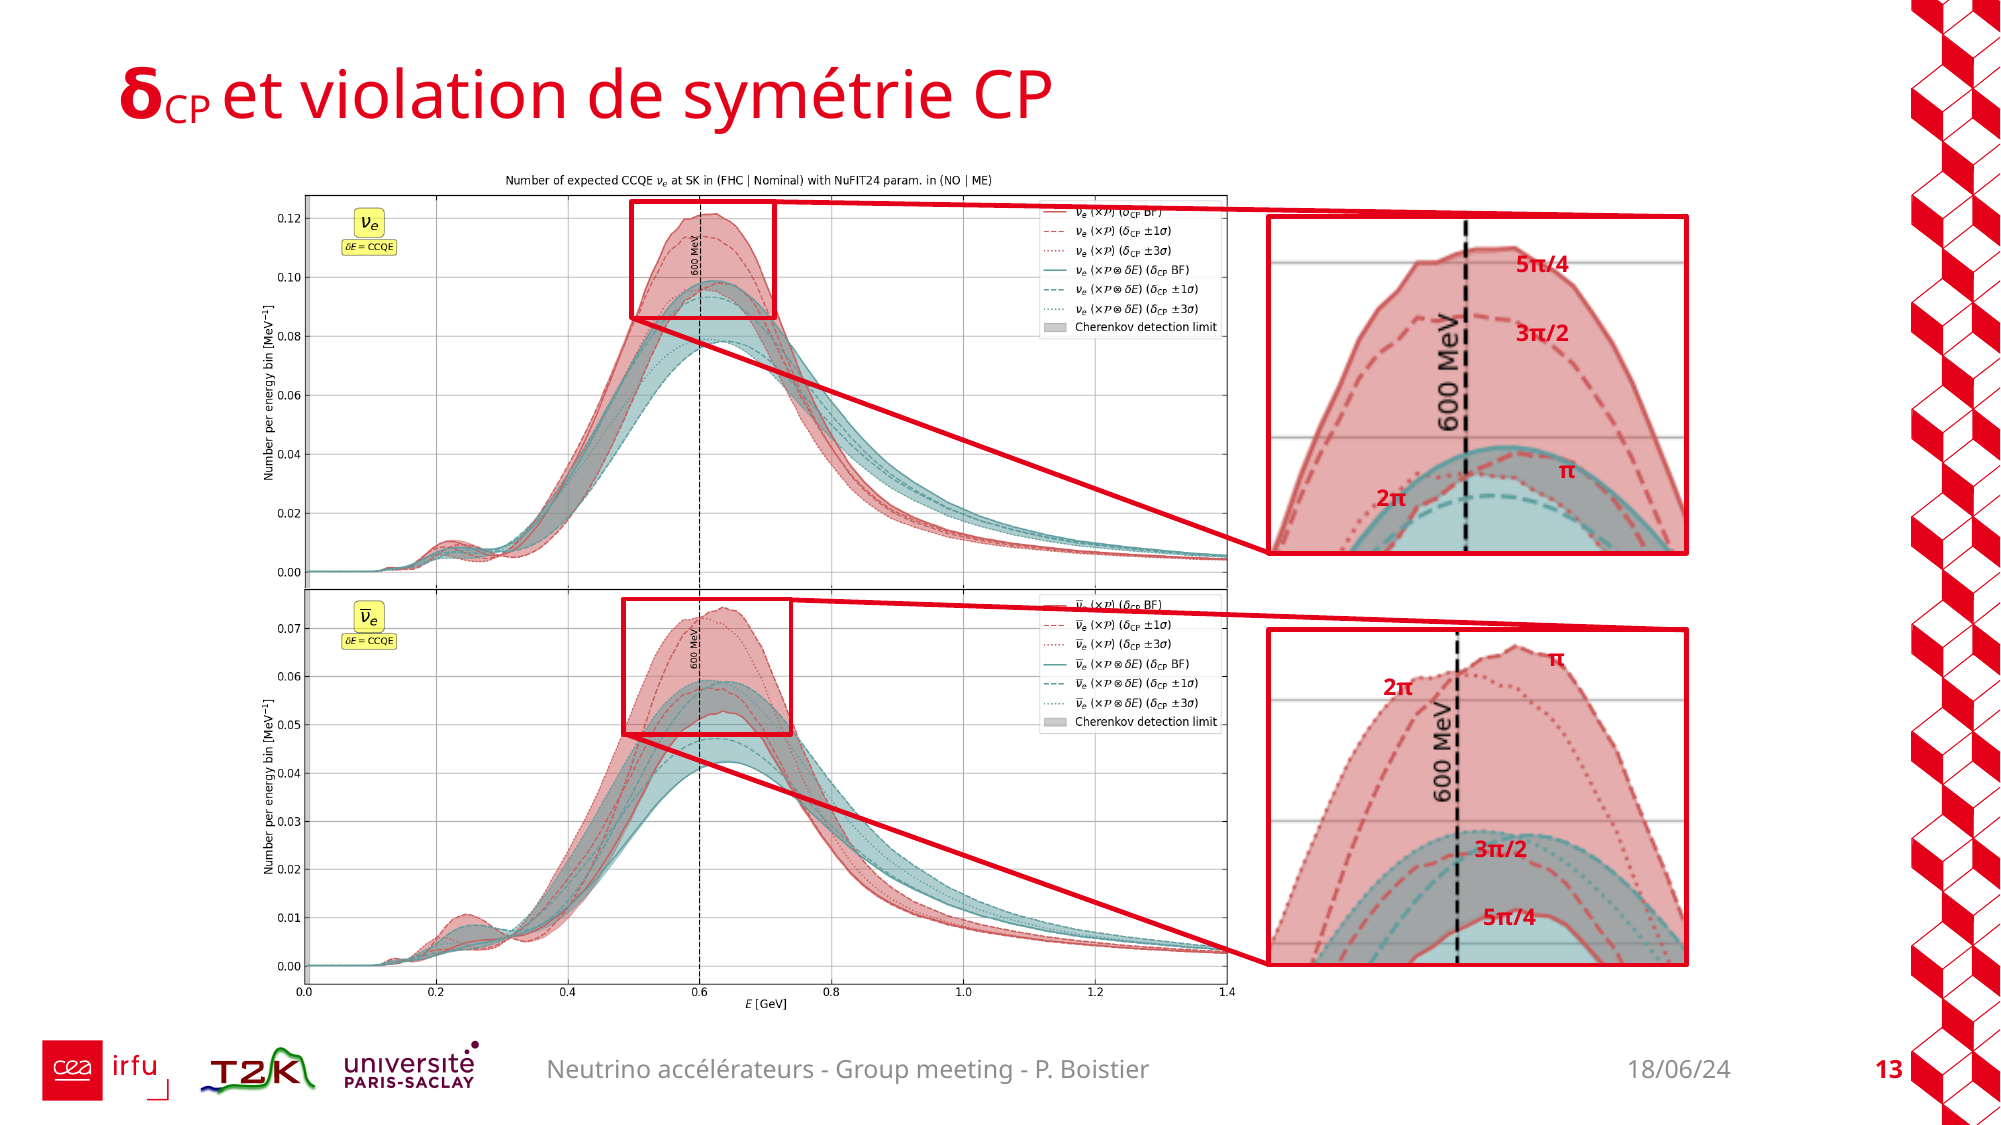

# δCP et violation de symétrie CP
5π/4
3π/2
π
2π
π
2π
3π/2
5π/4
Neutrino accélérateurs - Group meeting - P. Boistier
18/06/24
13